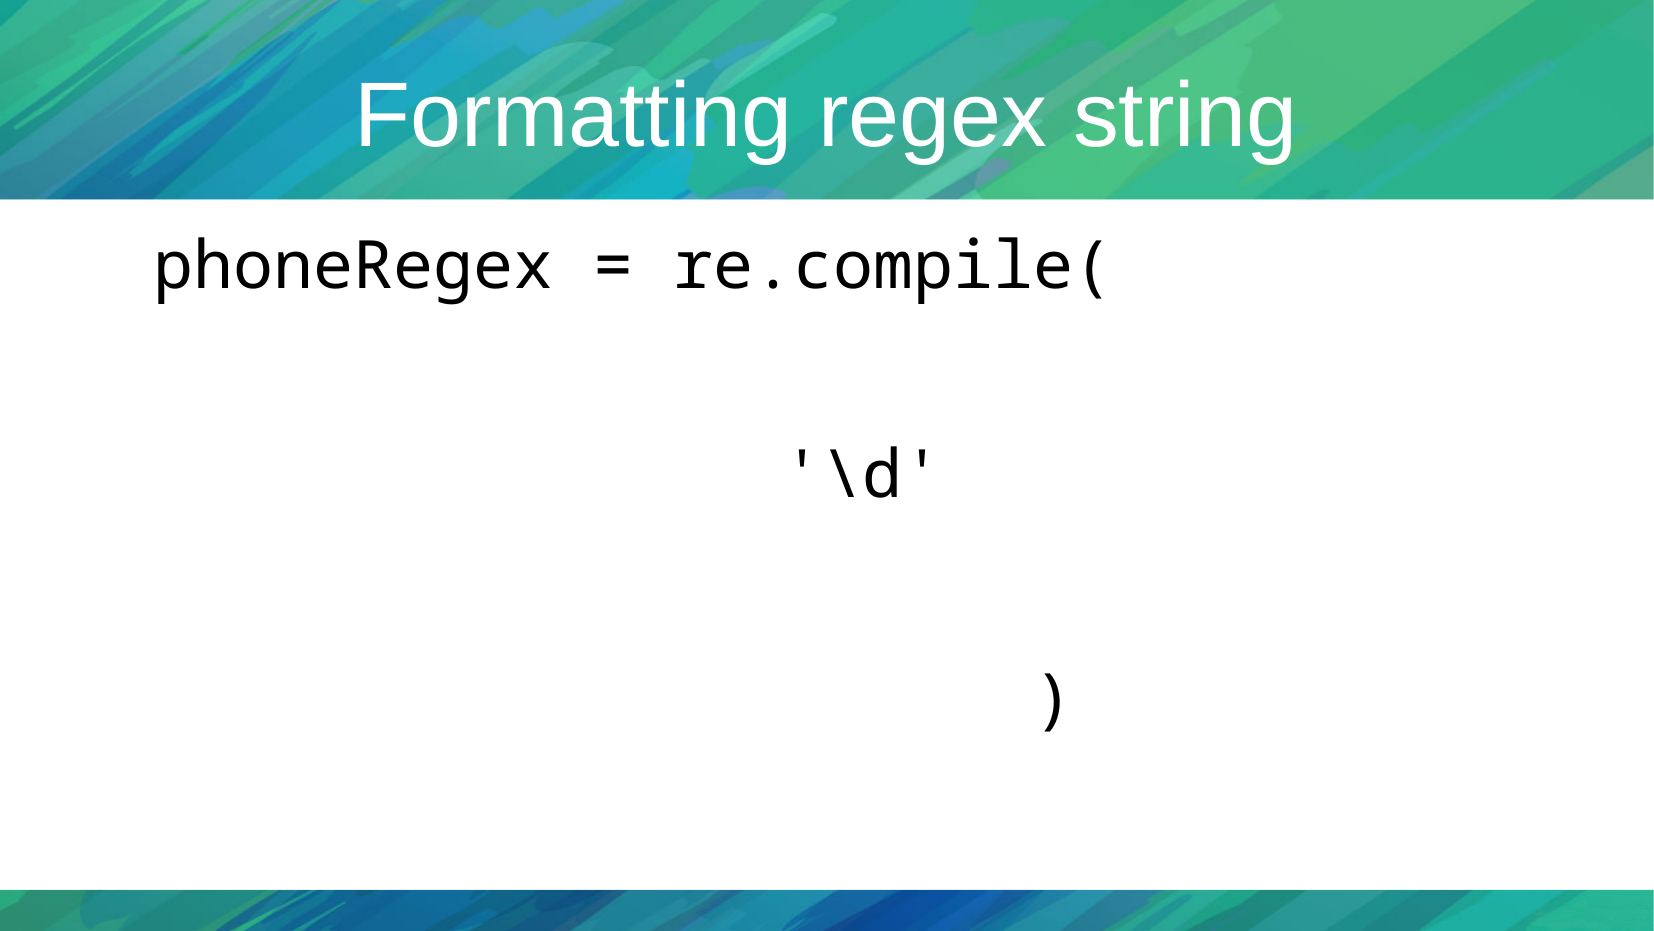

# Formatting regex string
phoneRegex = re.compile(
'\d'
 )